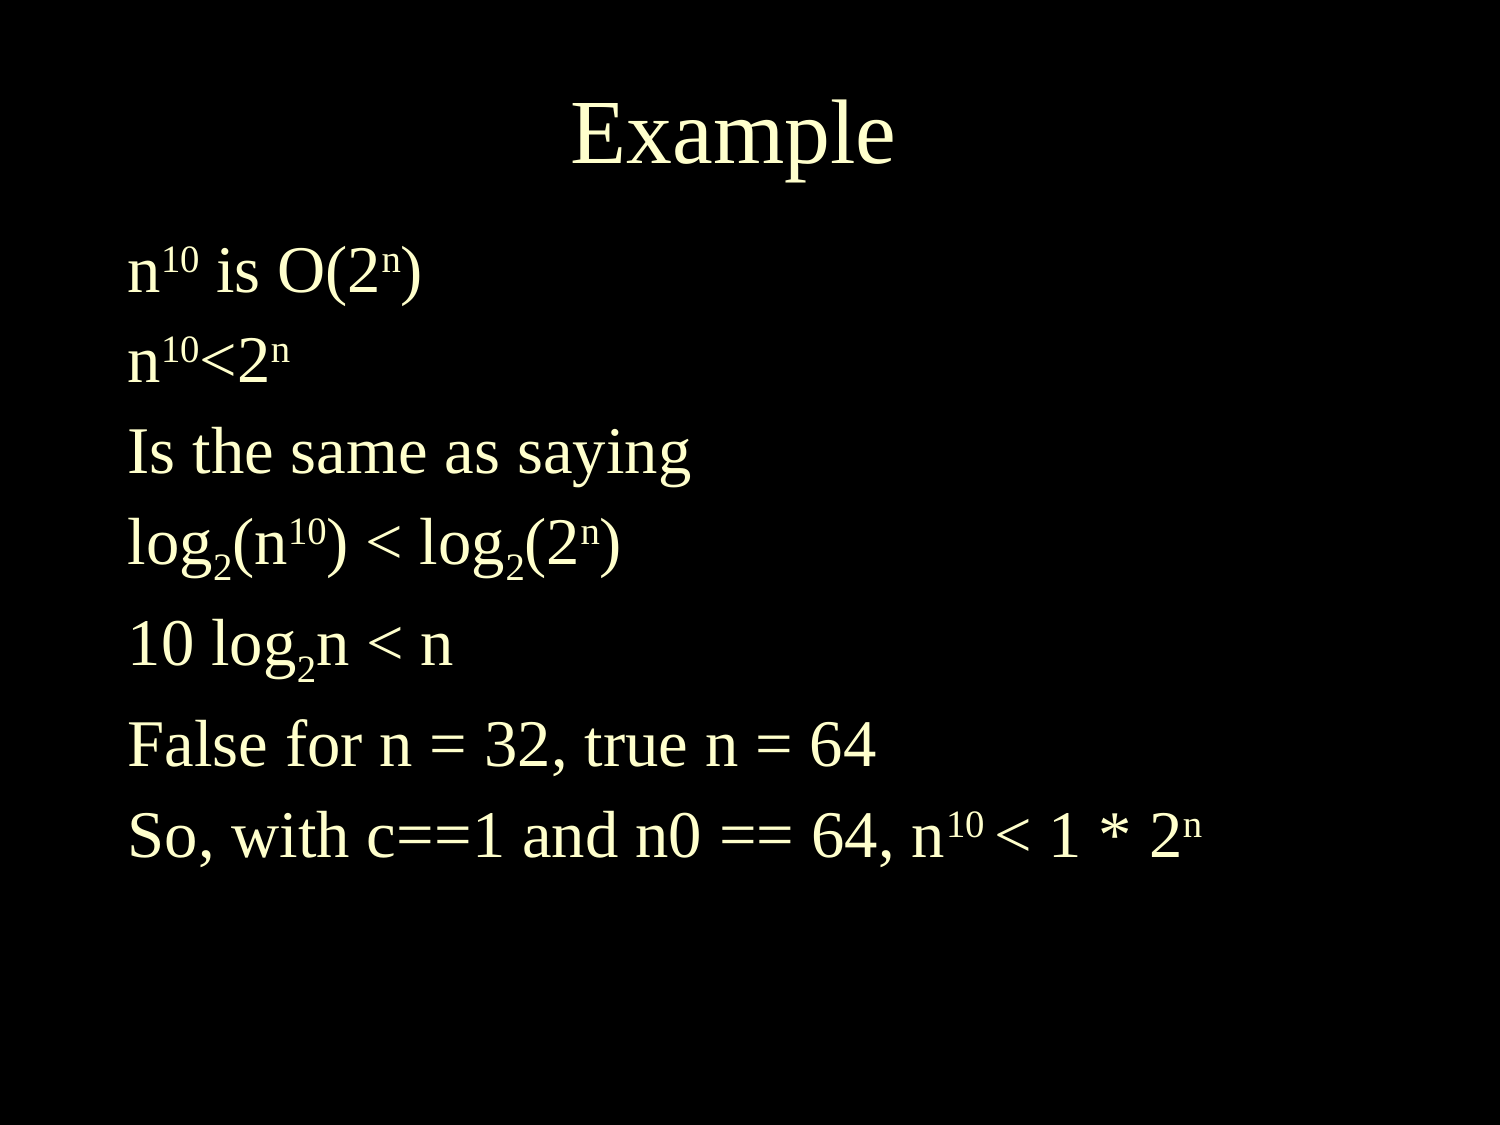

# Example
n10 is O(2n)
n10<2n
Is the same as saying
log2(n10) < log2(2n)
10 log2n < n
False for n = 32, true n = 64
So, with c==1 and n0 == 64, n10 < 1 * 2n